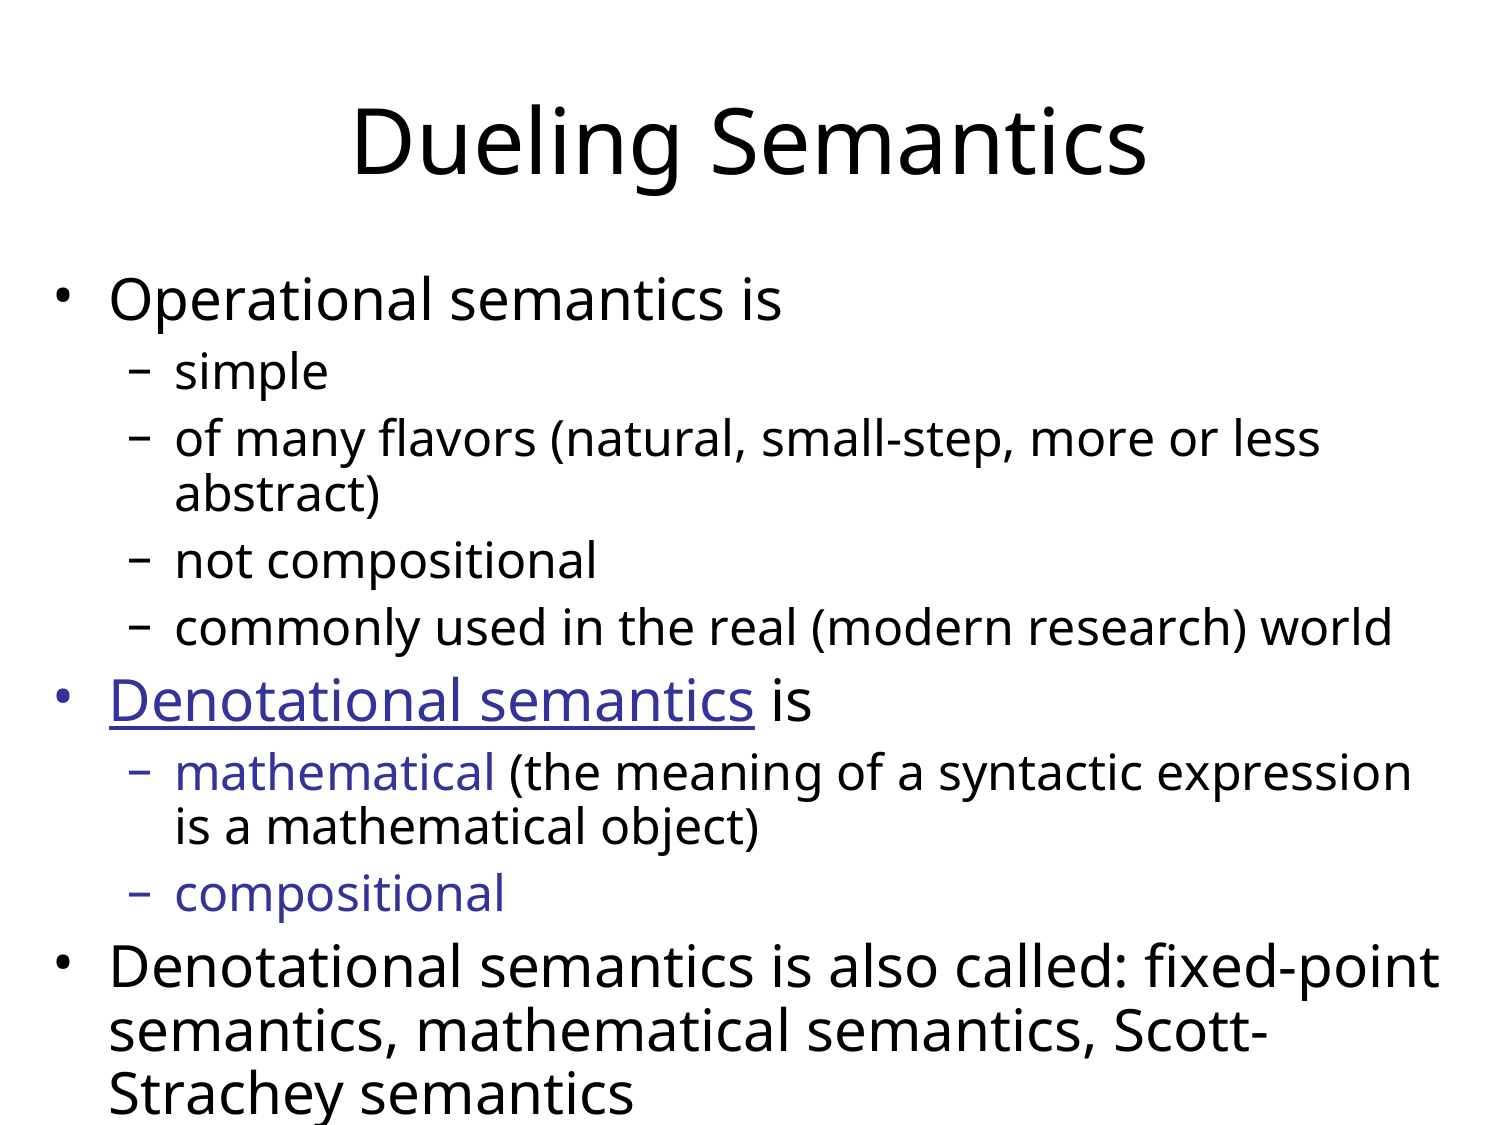

# Dueling Semantics
Operational semantics is
simple
of many flavors (natural, small-step, more or less abstract)
not compositional
commonly used in the real (modern research) world
Denotational semantics is
mathematical (the meaning of a syntactic expression is a mathematical object)
compositional
Denotational semantics is also called: fixed-point semantics, mathematical semantics, Scott-Strachey semantics